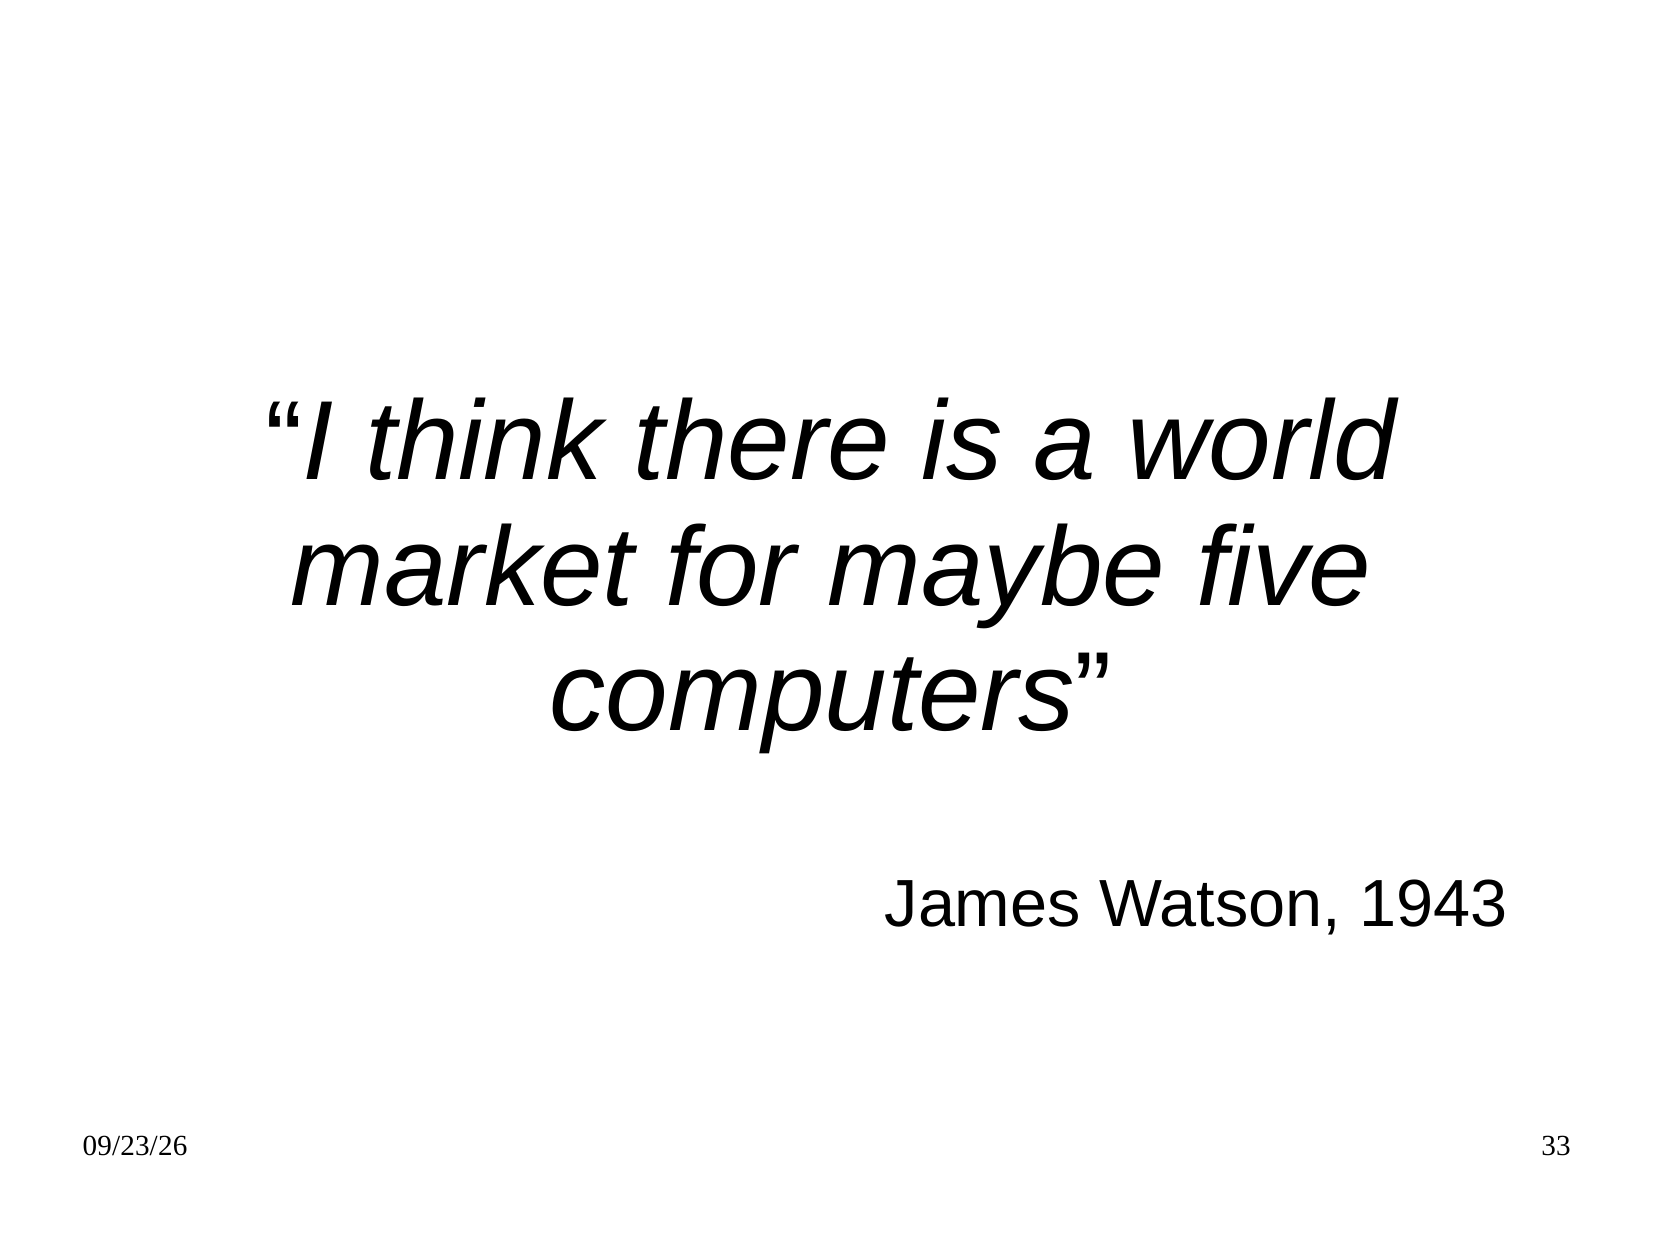

# “I think there is a world market for maybe five computers”
James Watson, 1943
33